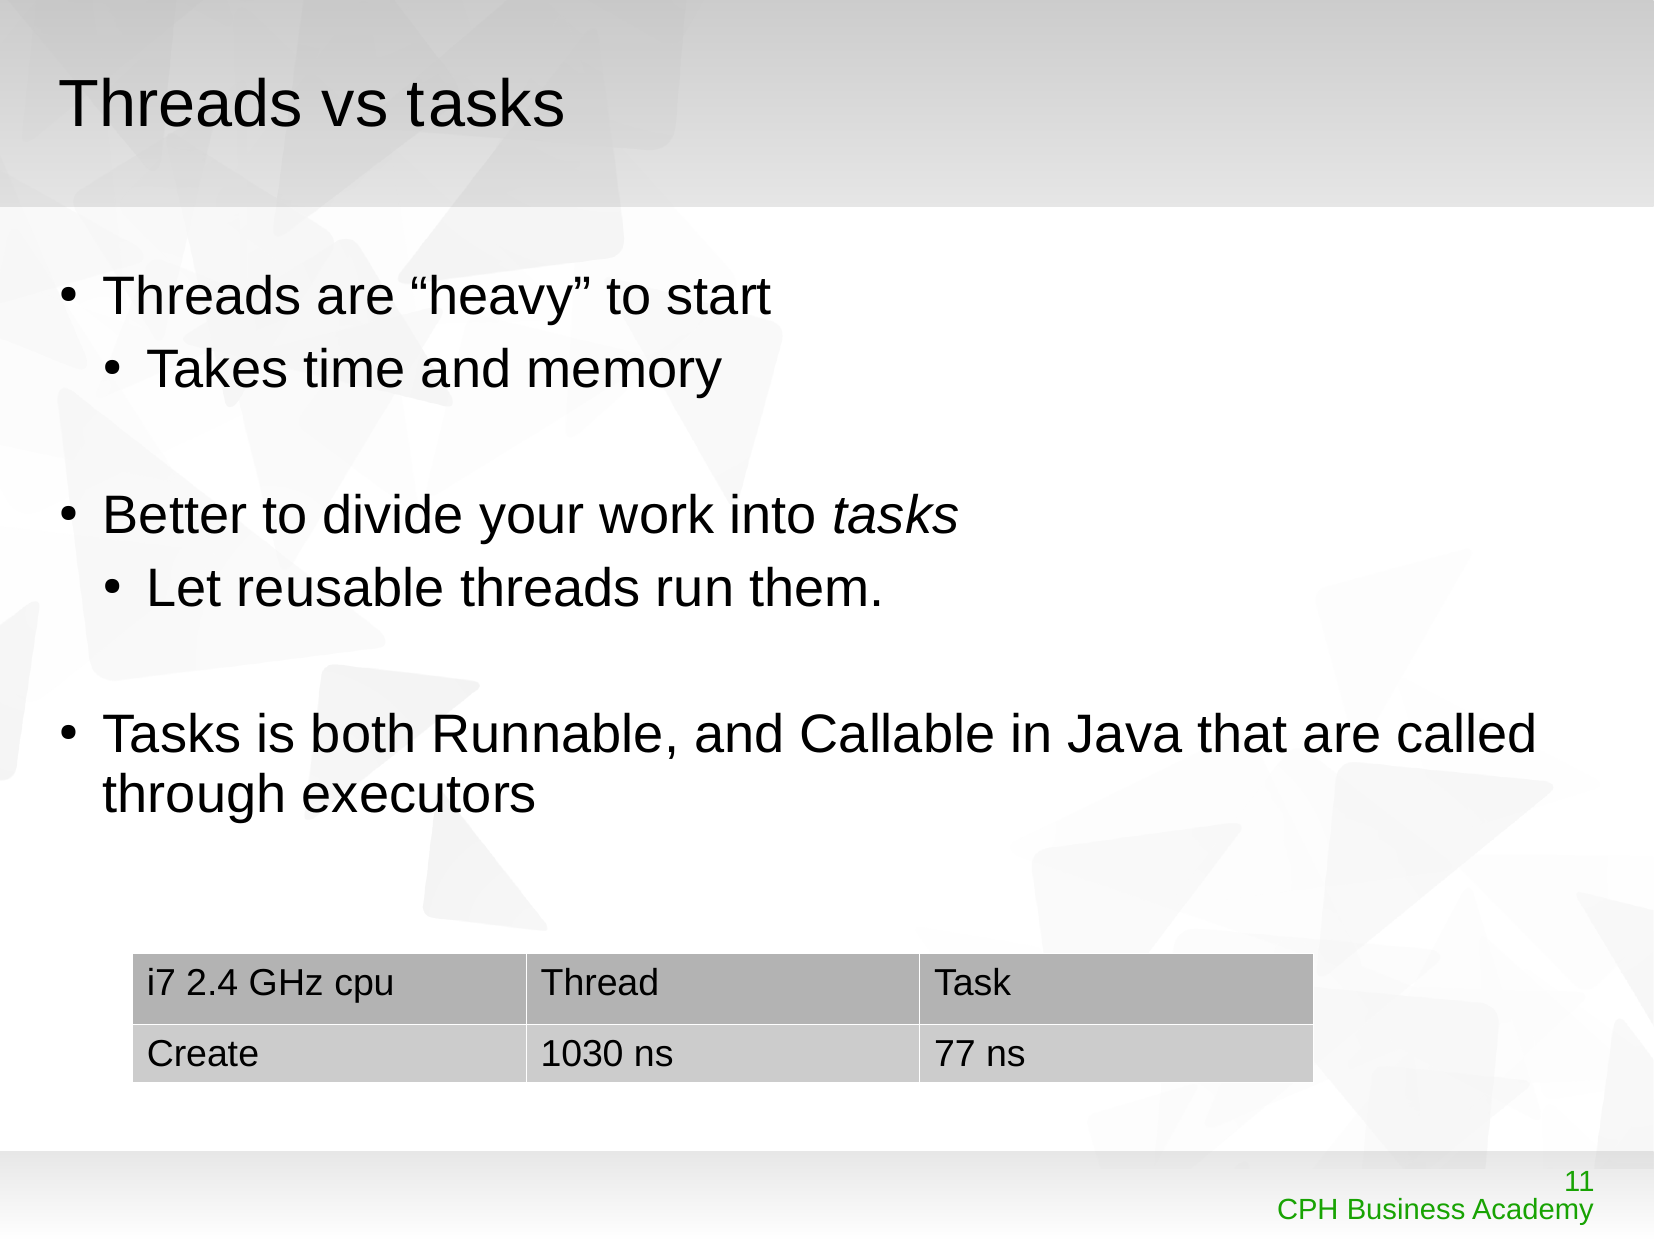

# Threads vs t	asks
Threads are “heavy” to start
Takes time and memory
Better to divide your work into tasks
Let reusable threads run them.
Tasks is both Runnable, and Callable in Java that are called through executors
| i7 2.4 GHz cpu | Thread | Task |
| --- | --- | --- |
| Create | 1030 ns | 77 ns |
11
CPH Business Academy